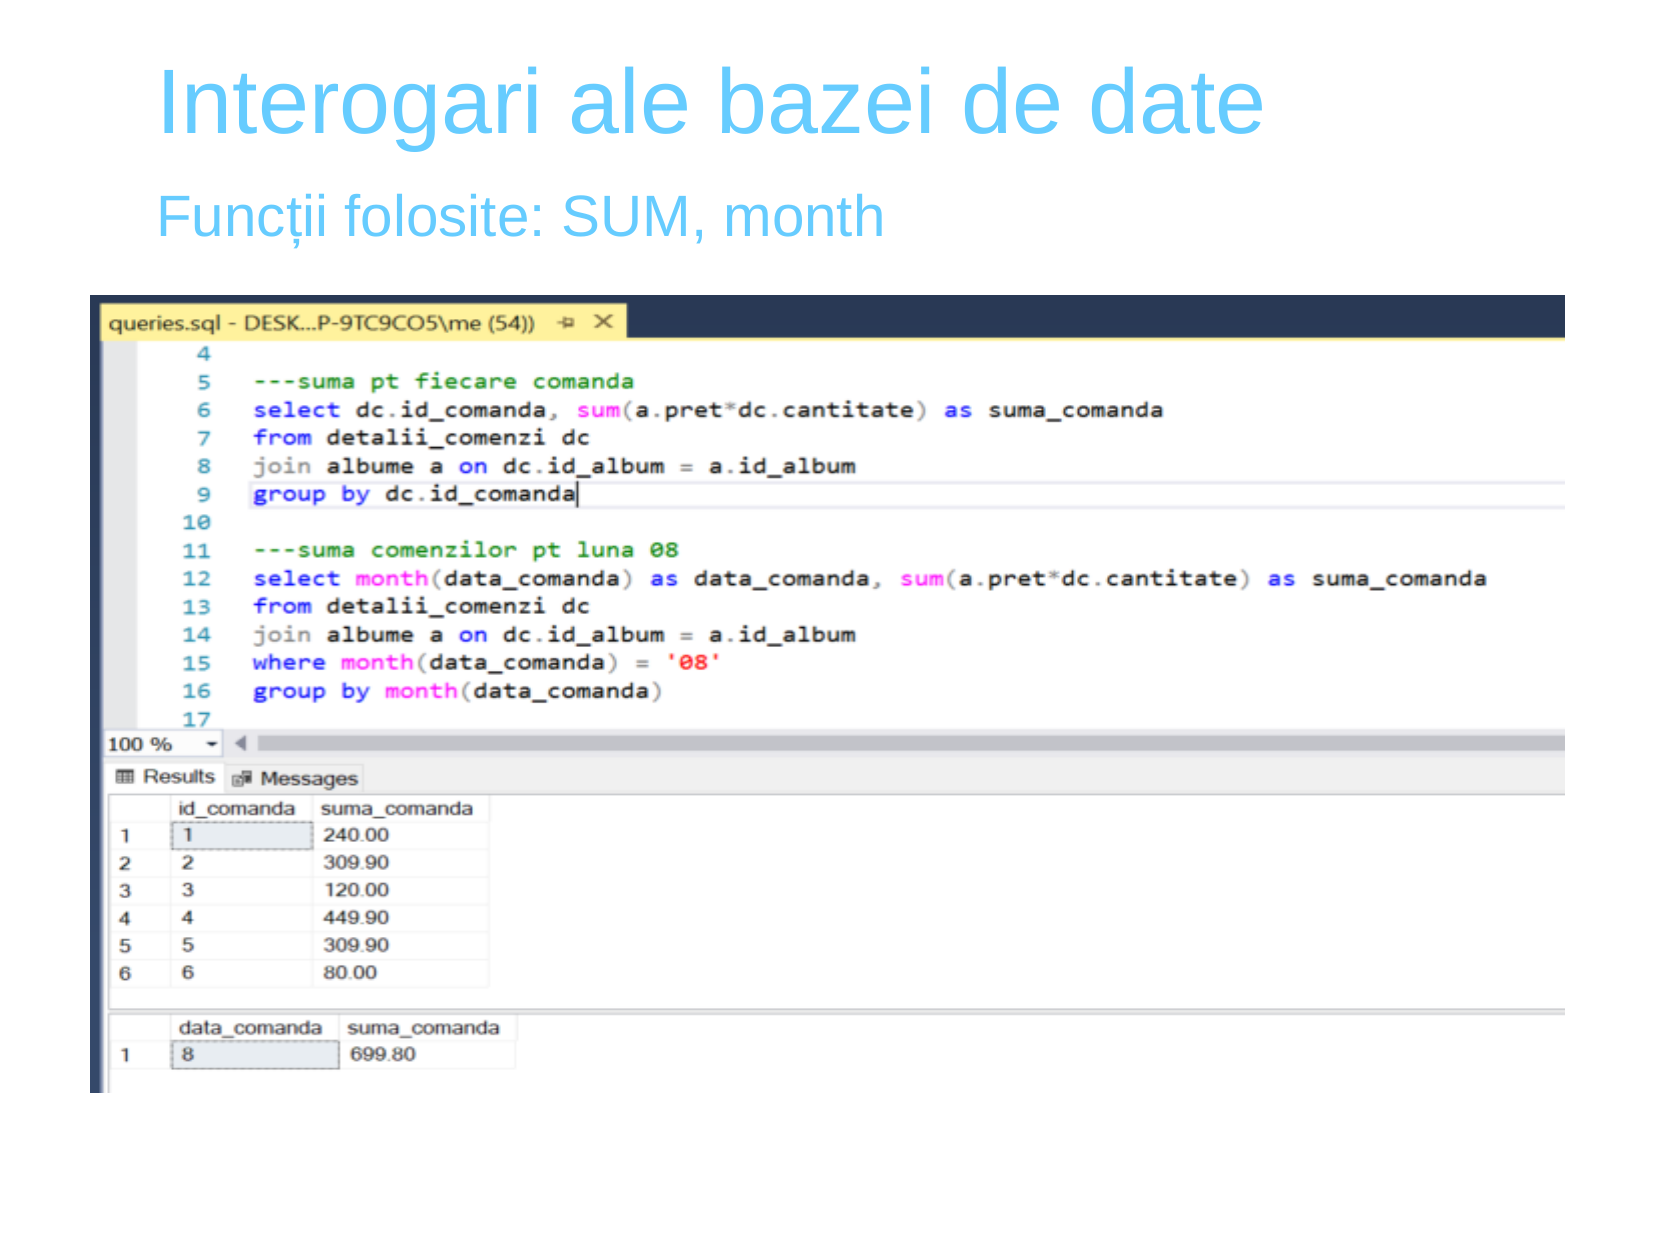

# Interogari ale bazei de date Funcții folosite: SUM, month